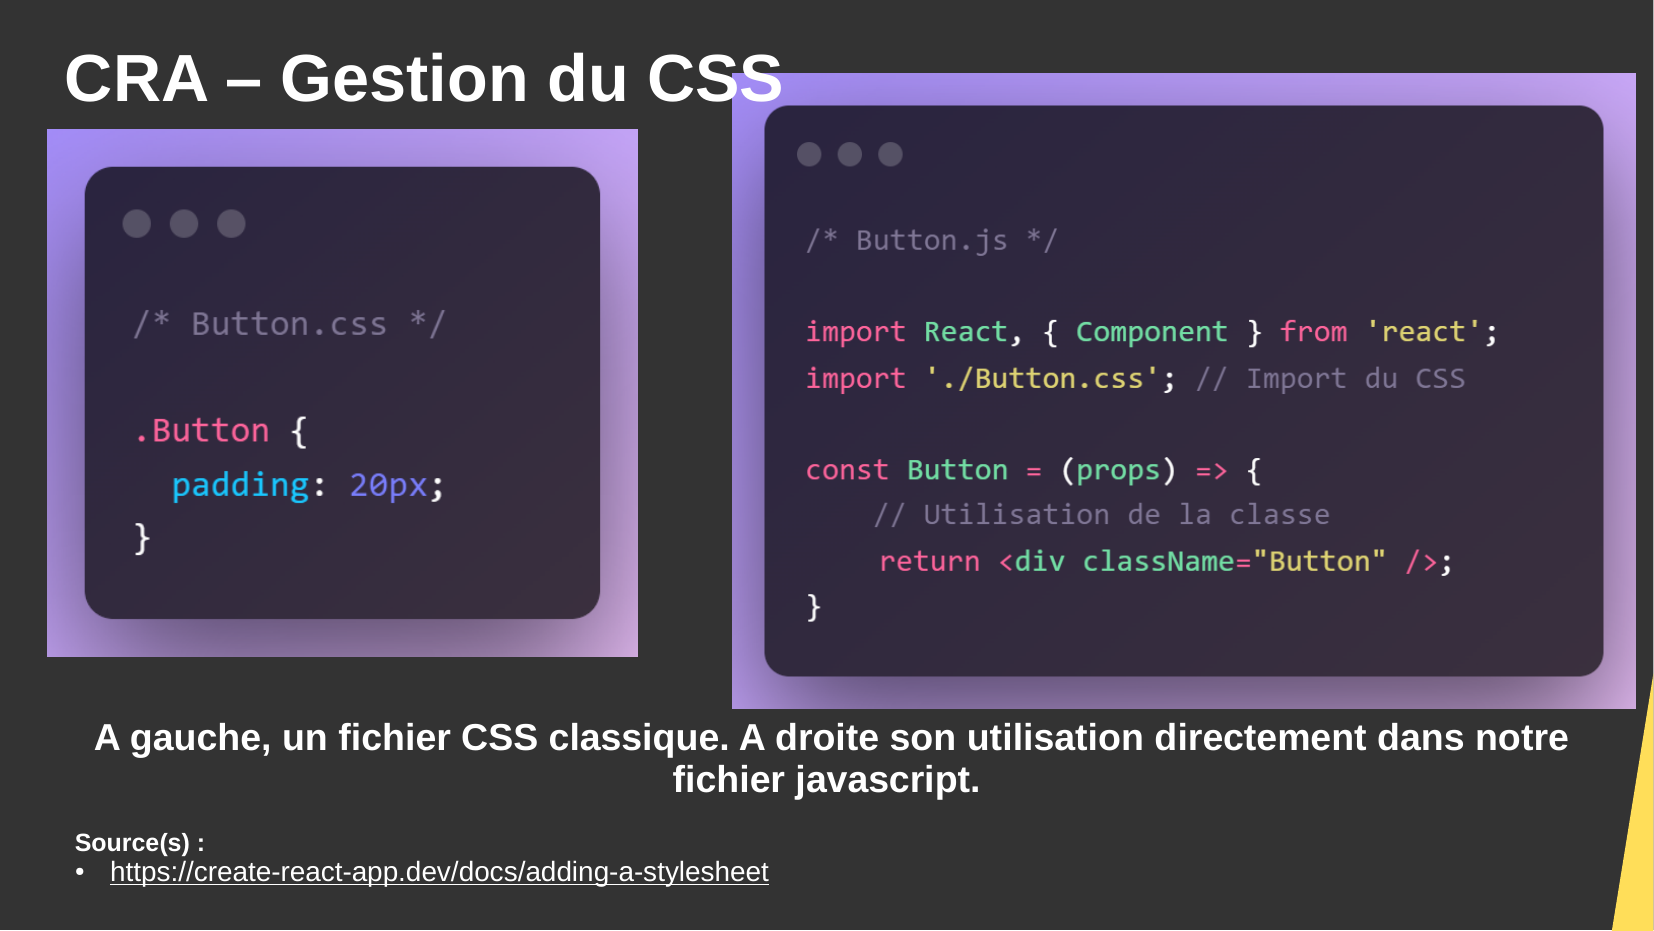

# CRA – Gestion du CSS
 A gauche, un fichier CSS classique. A droite son utilisation directement dans notre fichier javascript.
Source(s) :
https://create-react-app.dev/docs/adding-a-stylesheet